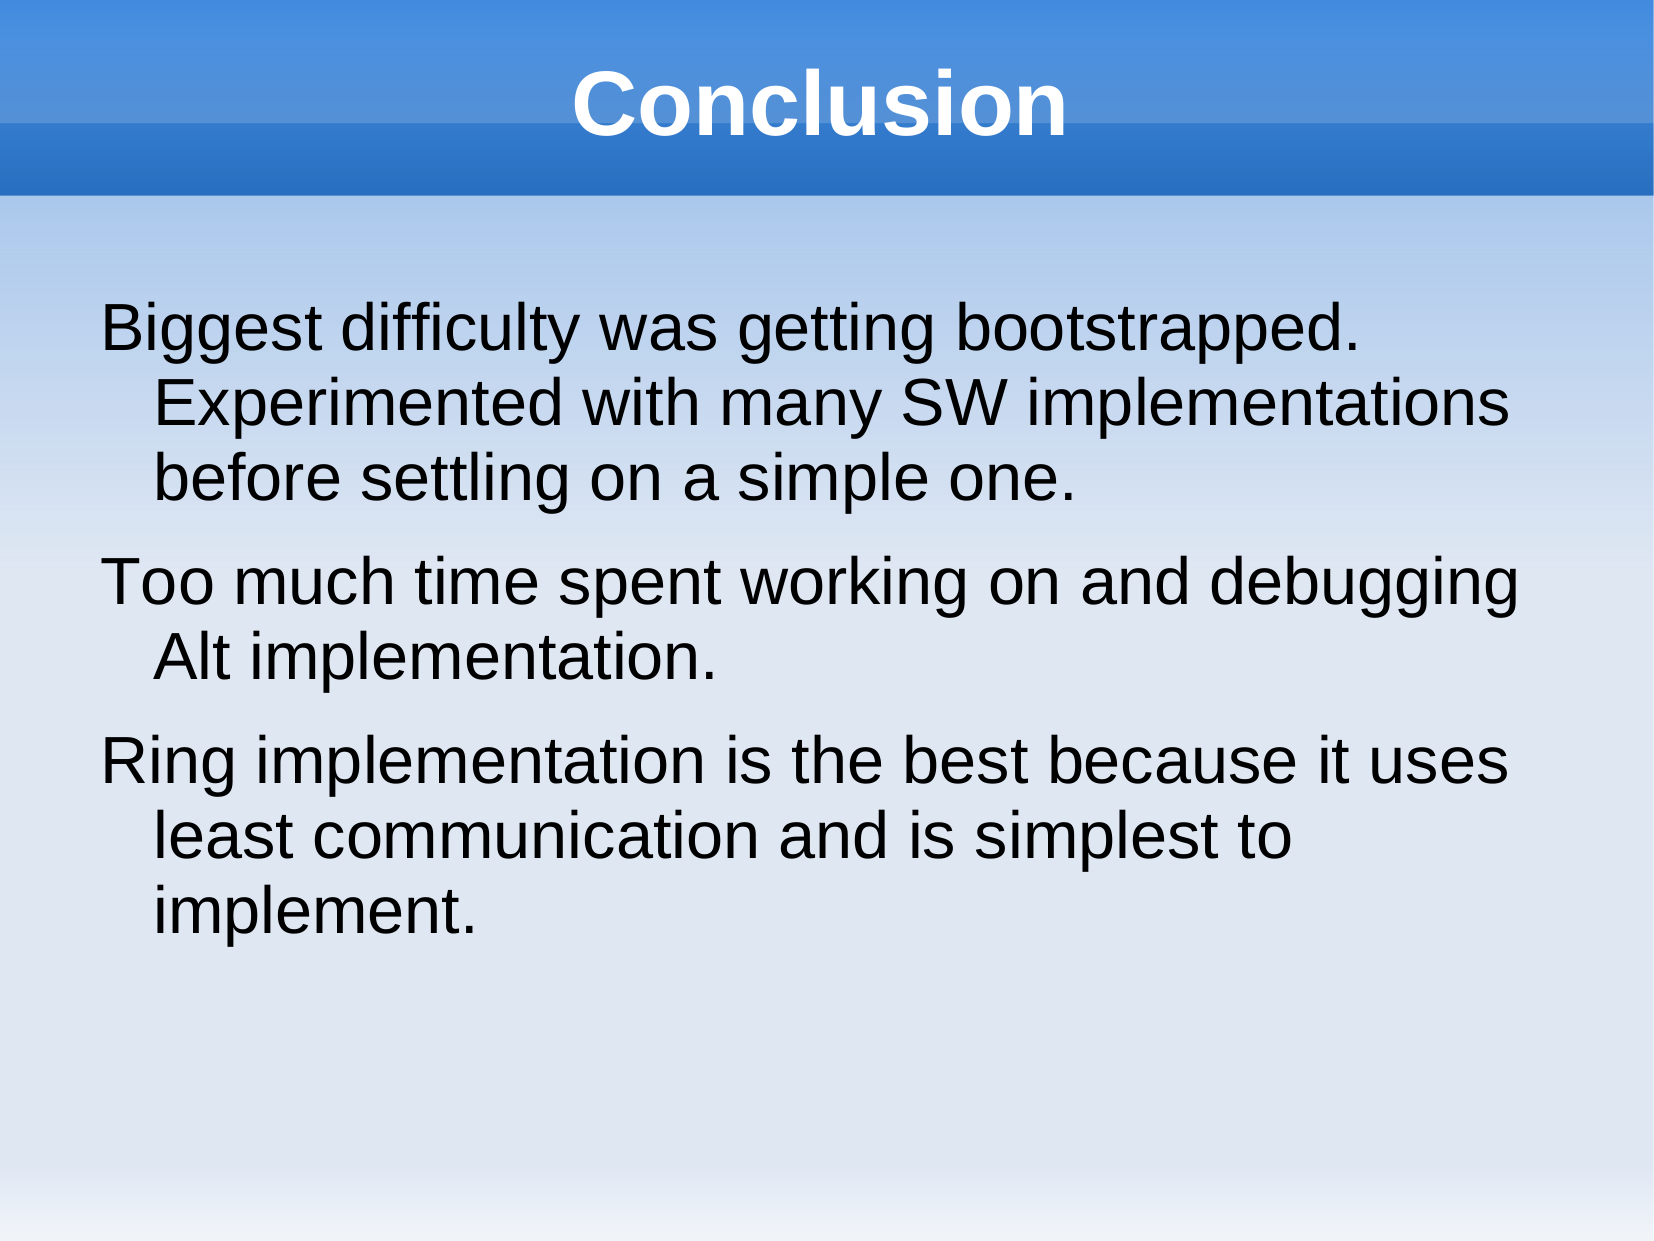

# Conclusion
Biggest difficulty was getting bootstrapped. Experimented with many SW implementations before settling on a simple one.
Too much time spent working on and debugging Alt implementation.
Ring implementation is the best because it uses least communication and is simplest to implement.